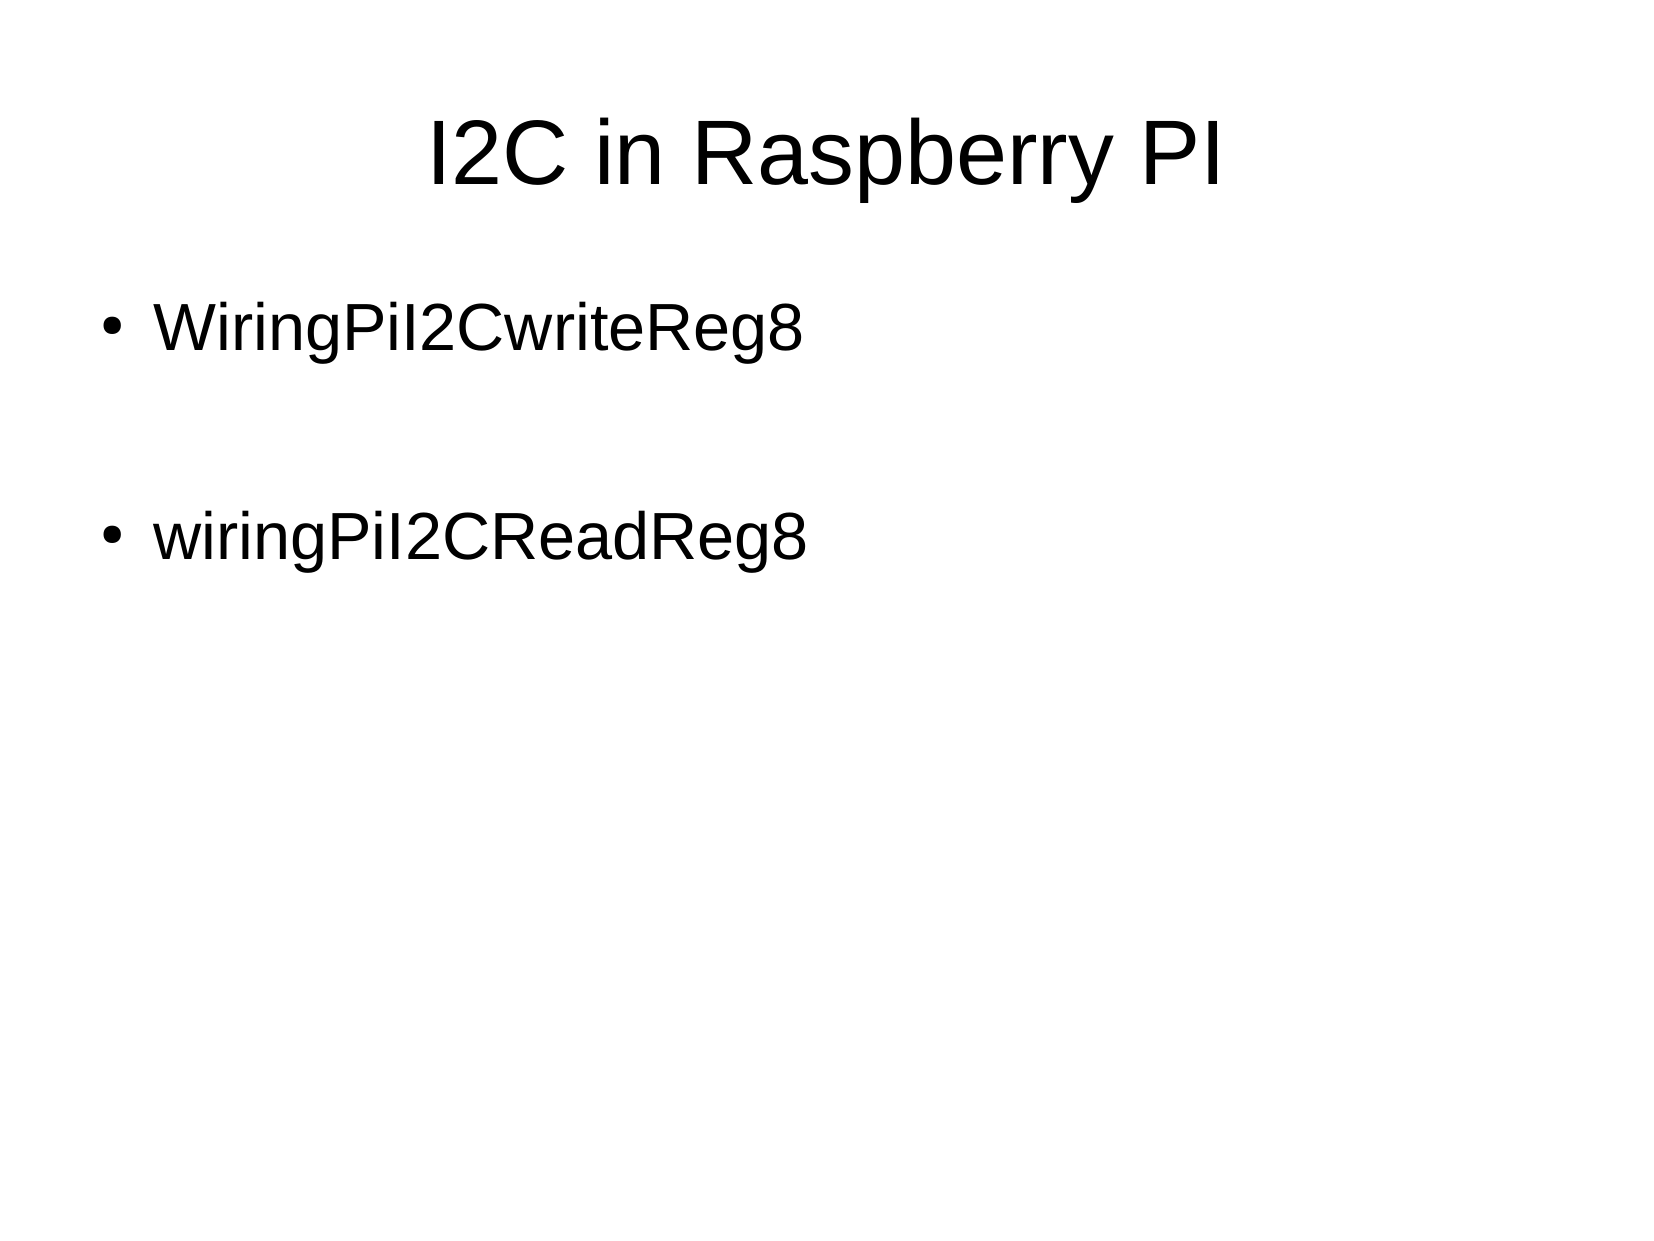

# I2C in Raspberry PI
WiringPiI2CwriteReg8
wiringPiI2CReadReg8